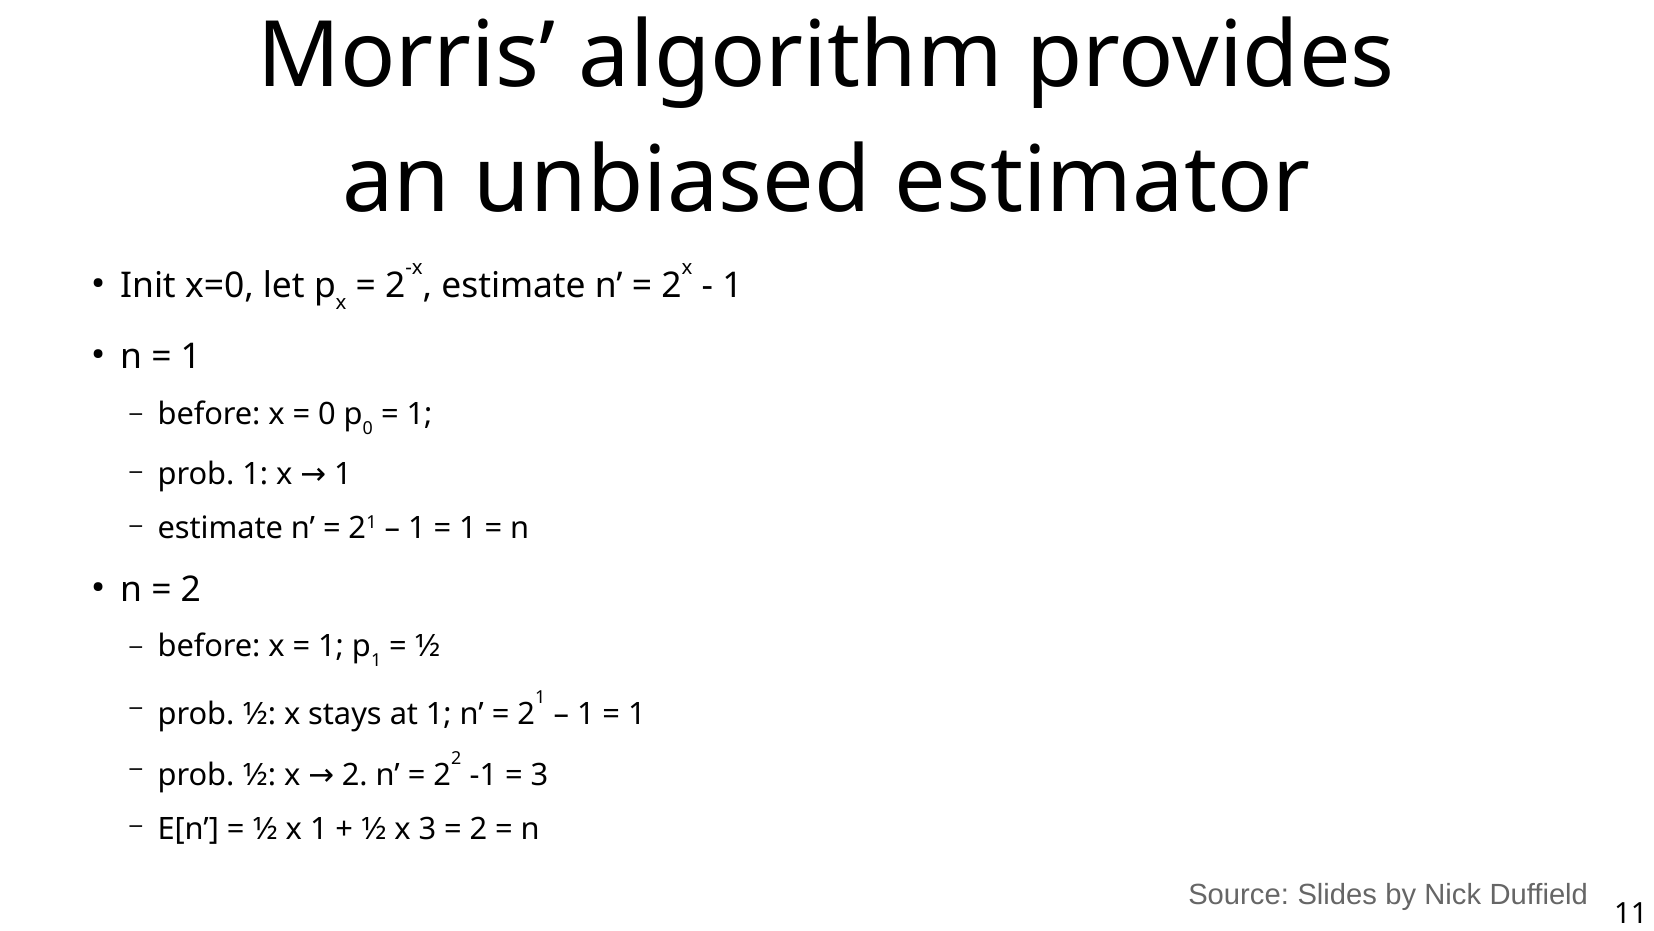

# Morris’ algorithm provides an unbiased estimator
Init x=0, let px = 2-x, estimate n’ = 2x - 1
n = 1
before: x = 0 p0 = 1;
prob. 1: x → 1
estimate n’ = 21 – 1 = 1 = n
n = 2
before: x = 1; p1 = 1⁄2
prob. 1⁄2: x stays at 1; n’ = 21 – 1 = 1
prob. 1⁄2: x → 2. n’ = 22 -1 = 3
E[n’] = 1⁄2 x 1 + 1⁄2 x 3 = 2 = n
Source: Slides by Nick Duffield
11